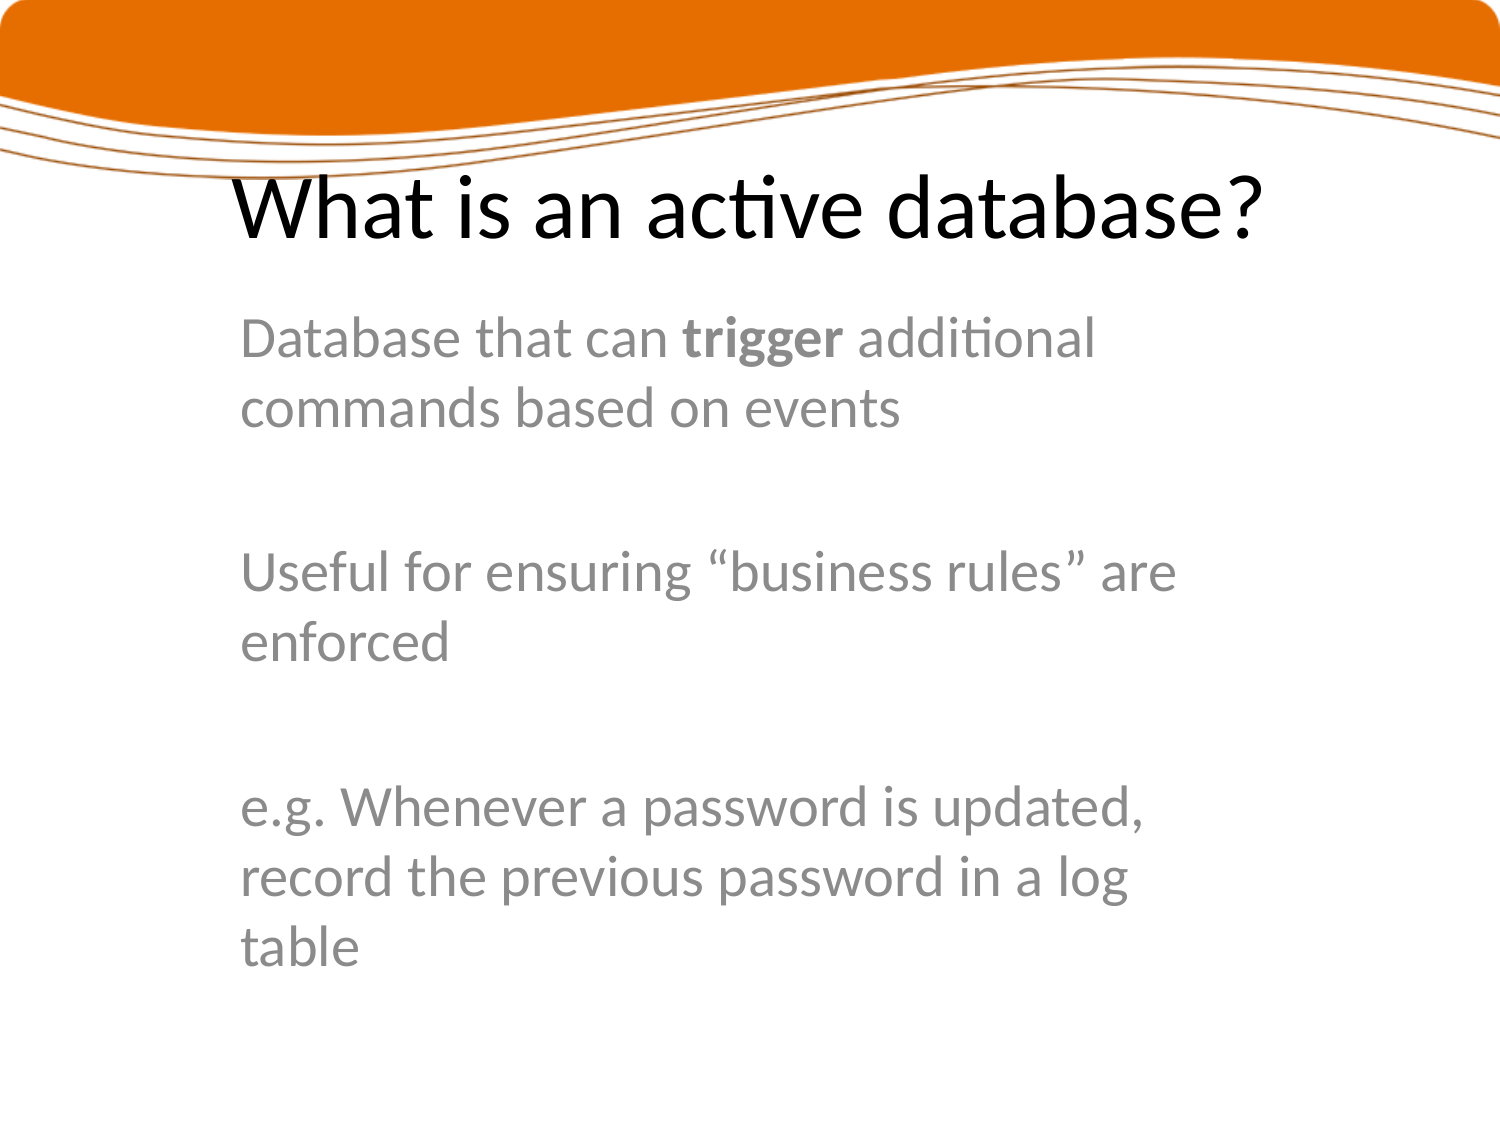

What is an active database?
# Database that can trigger additional commands based on events
Useful for ensuring “business rules” are enforced
e.g. Whenever a password is updated, record the previous password in a log table